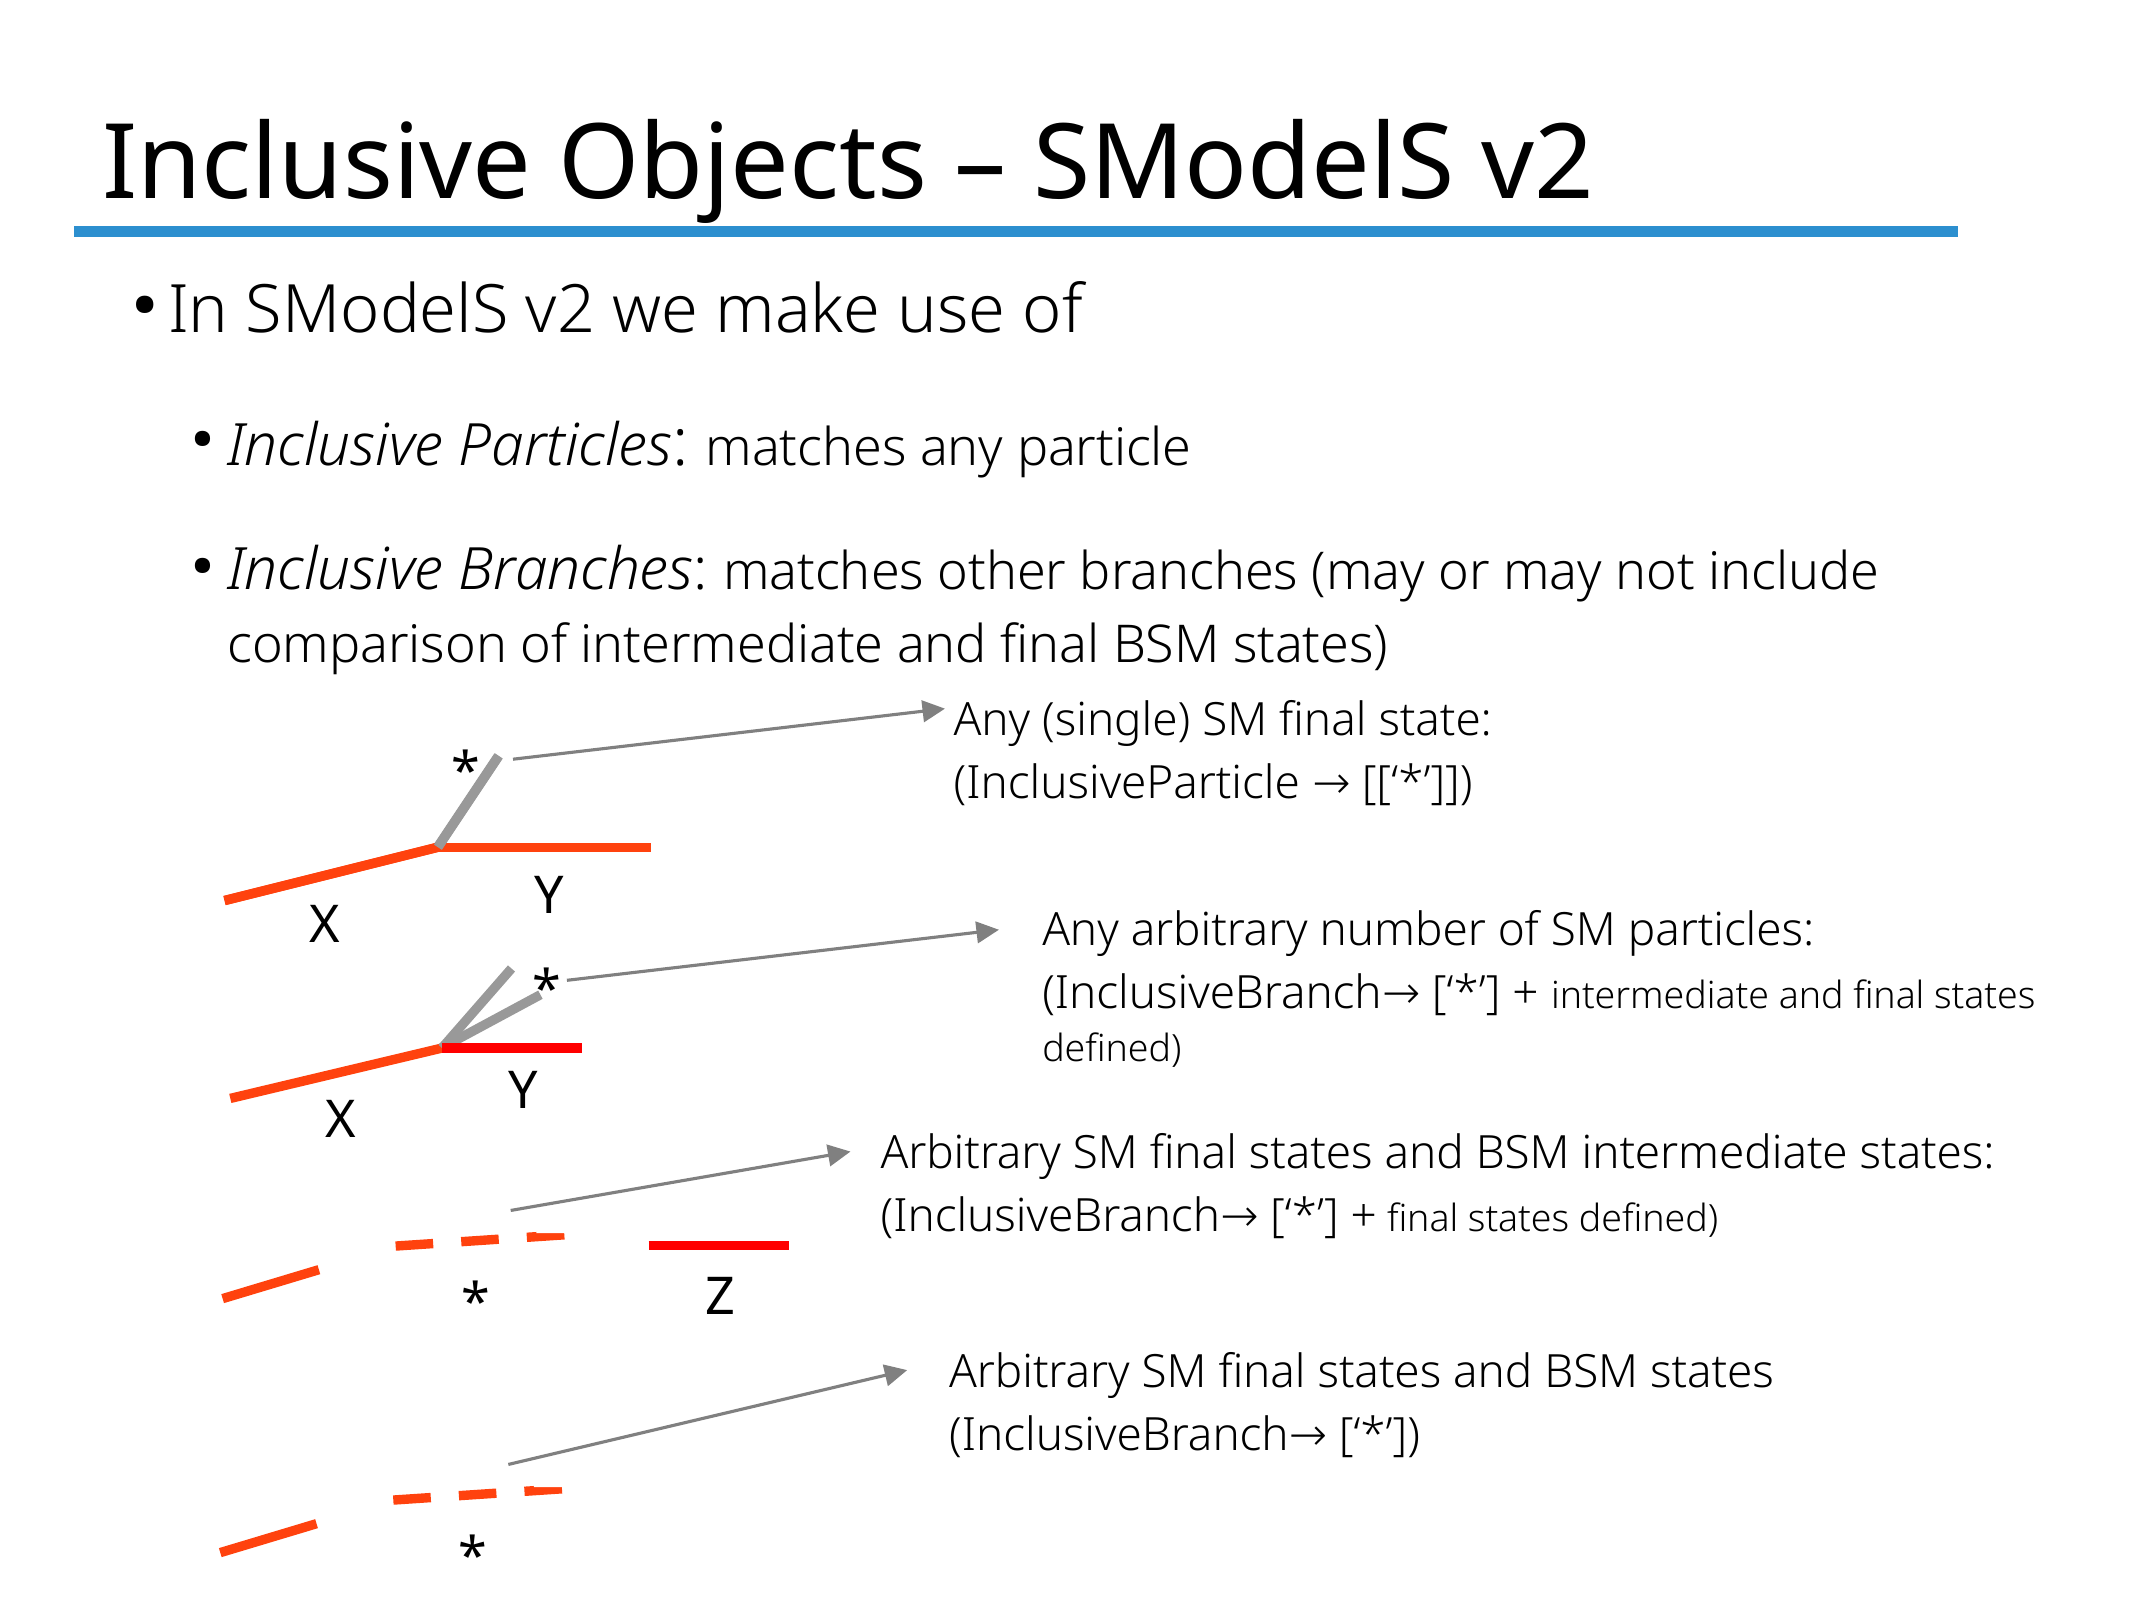

Inclusive Objects – SModelS v2
In SModelS v2 we make use of
Inclusive Particles: matches any particle
Inclusive Branches: matches other branches (may or may not include comparison of intermediate and final BSM states)
Any (single) SM final state:
(InclusiveParticle → [[‘*’]])
*
Y
X
Any arbitrary number of SM particles:
(InclusiveBranch→ [‘*’] + intermediate and final states defined)
*
Y
X
Arbitrary SM final states and BSM intermediate states:
(InclusiveBranch→ [‘*’] + final states defined)
Z
*
Arbitrary SM final states and BSM states
(InclusiveBranch→ [‘*’])
*